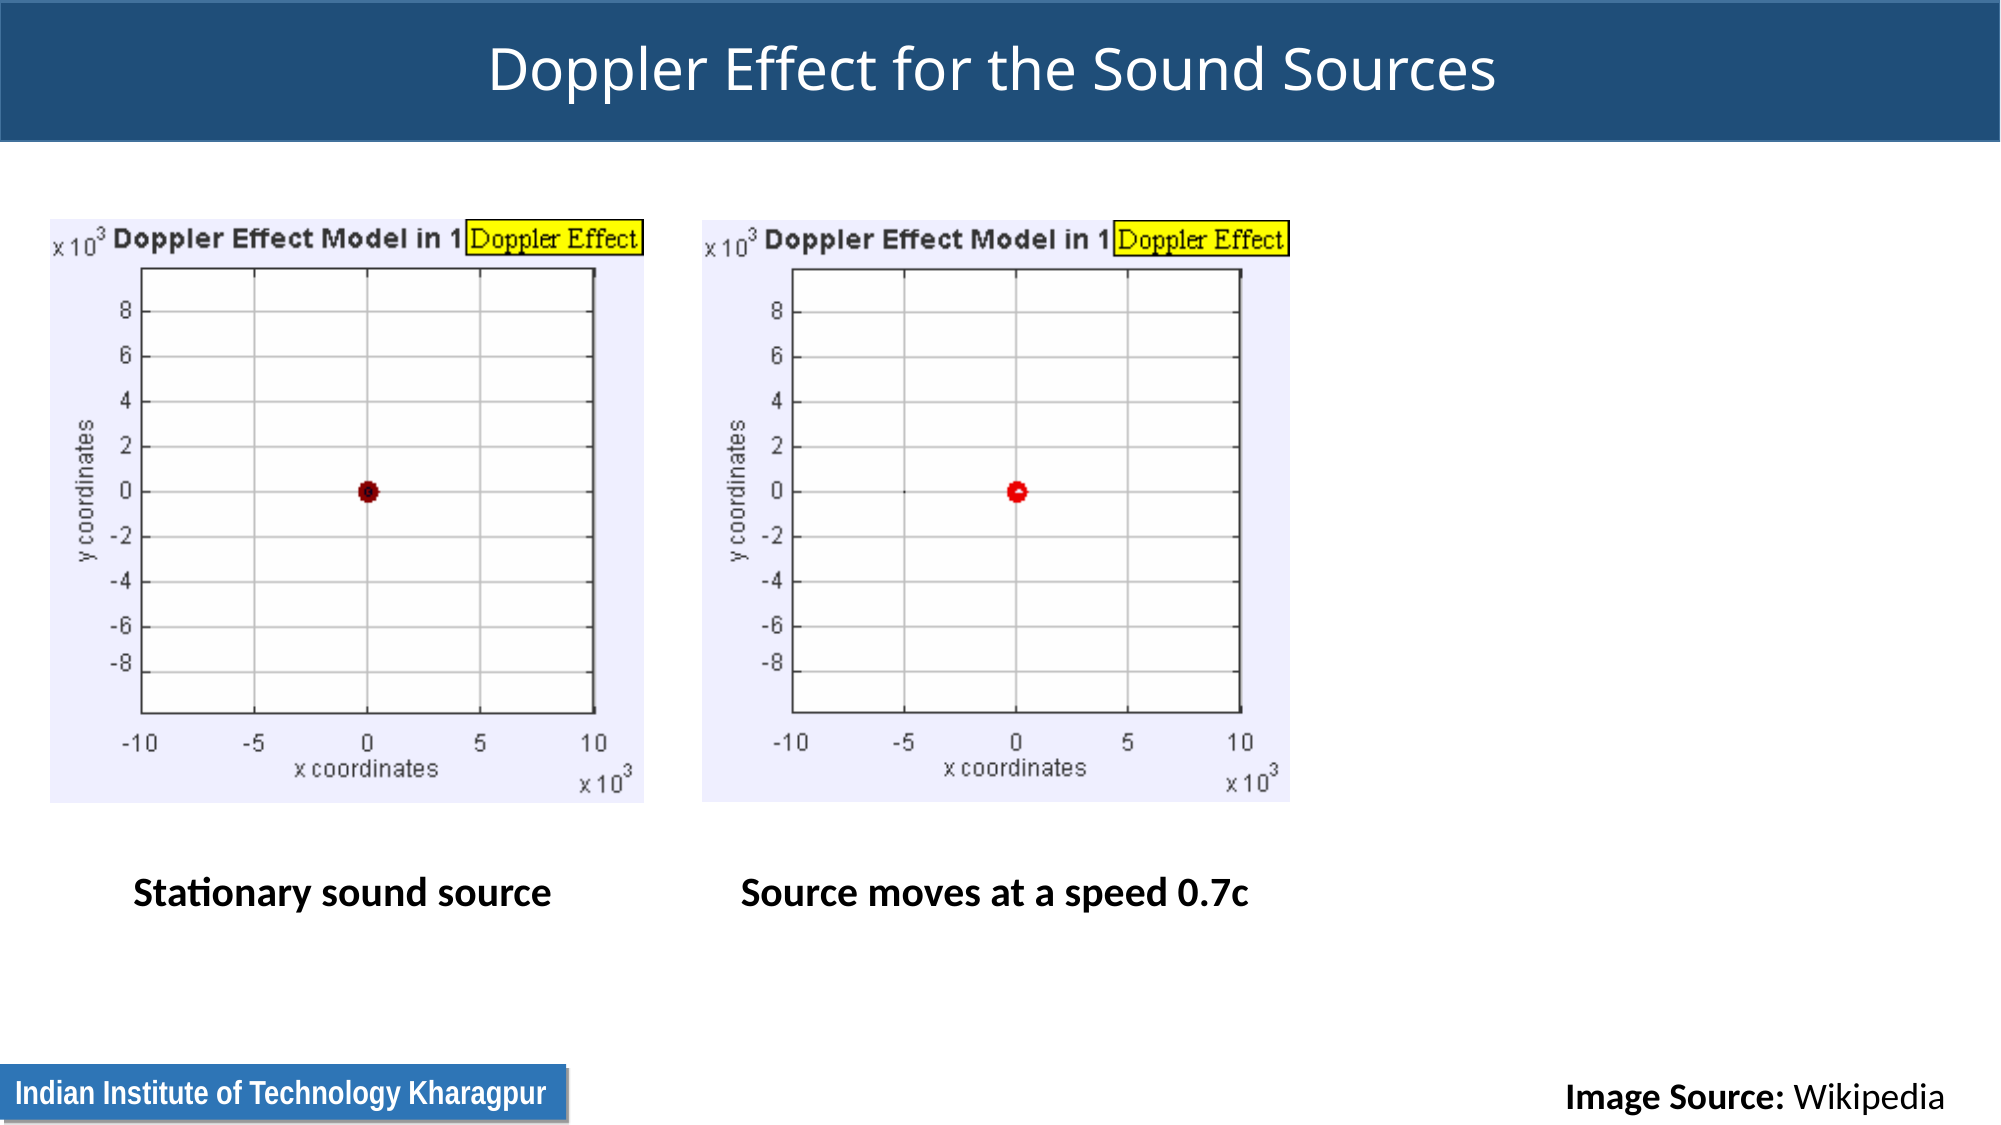

# Doppler Effect for the Sound Sources
Stationary sound source
Source moves at a speed 0.7c
Image Source: Wikipedia